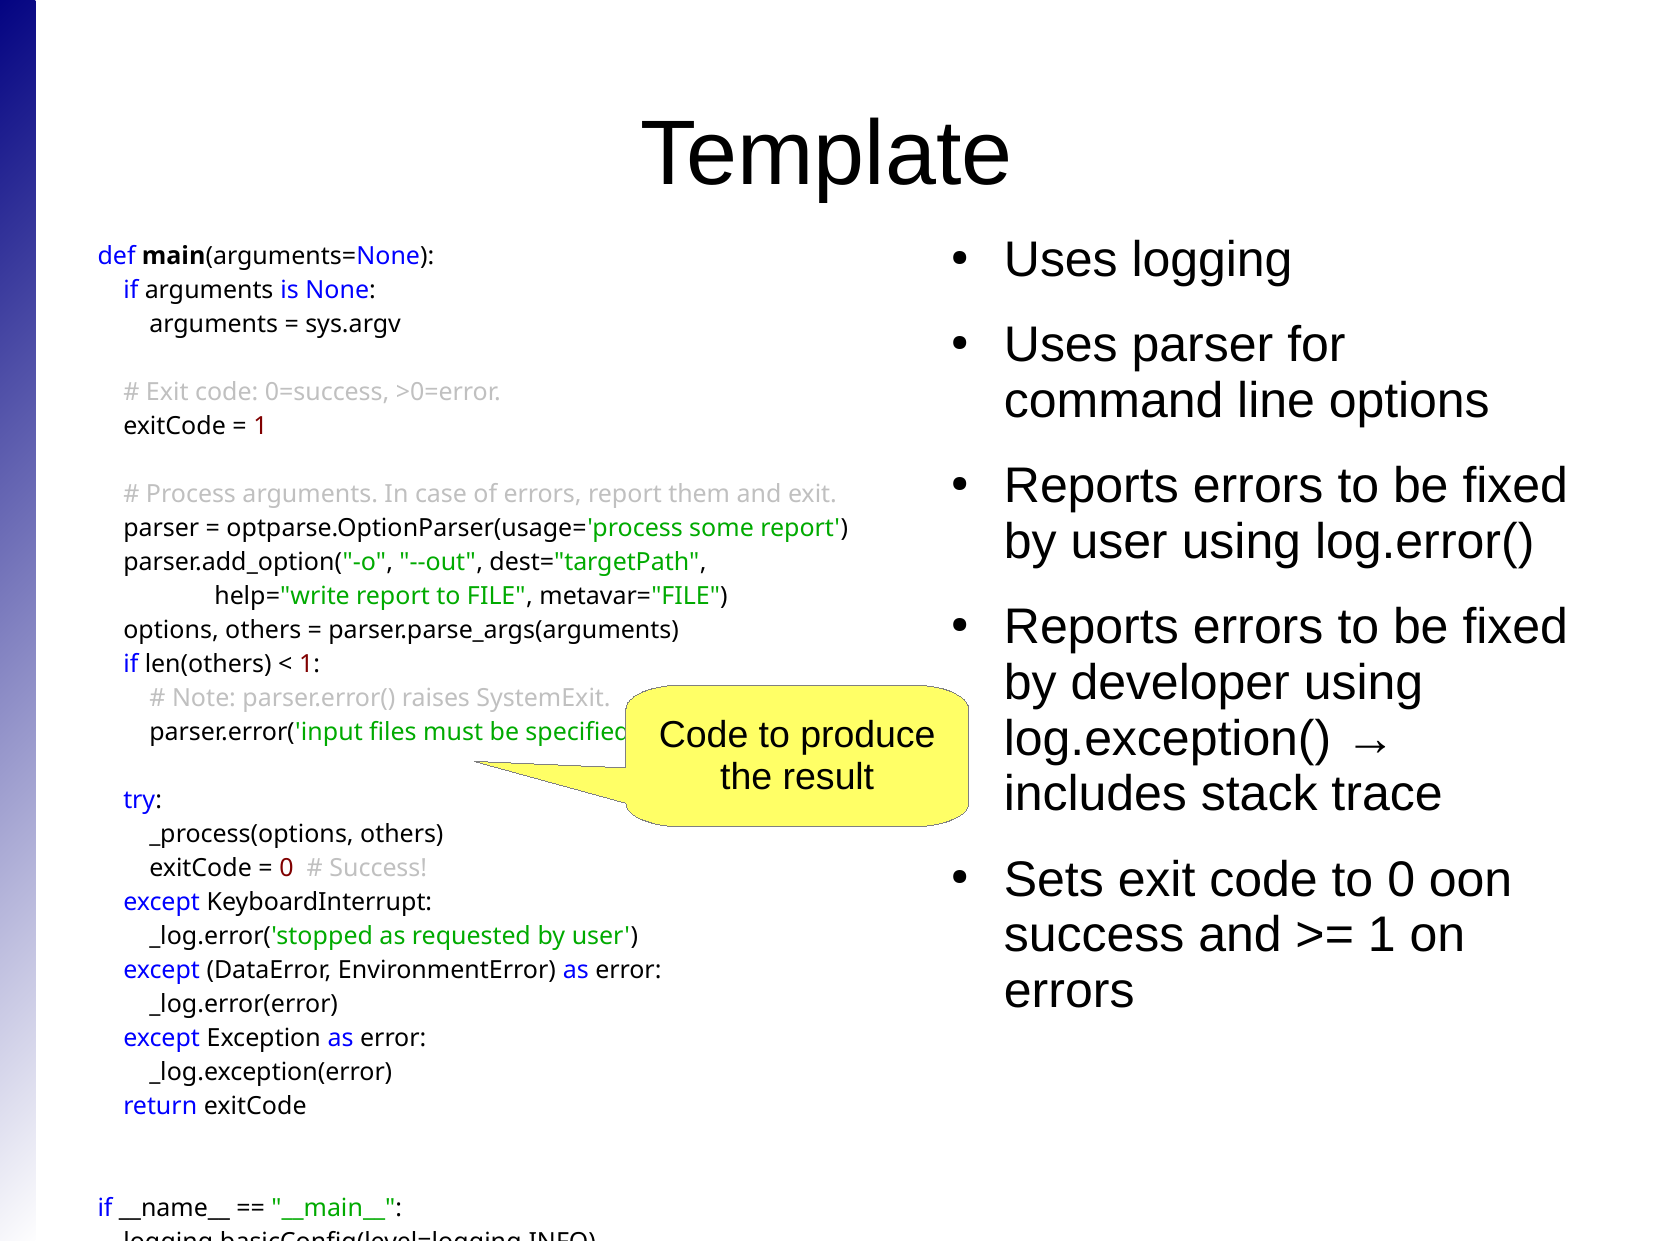

# Template
def main(arguments=None):
 if arguments is None:
 arguments = sys.argv
 # Exit code: 0=success, >0=error.
 exitCode = 1
 # Process arguments. In case of errors, report them and exit.
 parser = optparse.OptionParser(usage='process some report')
 parser.add_option("-o", "--out", dest="targetPath",
 help="write report to FILE", metavar="FILE")
 options, others = parser.parse_args(arguments)
 if len(others) < 1:
 # Note: parser.error() raises SystemExit.
 parser.error('input files must be specified')
 try:
 _process(options, others)
 exitCode = 0 # Success!
 except KeyboardInterrupt:
 _log.error('stopped as requested by user')
 except (DataError, EnvironmentError) as error:
 _log.error(error)
 except Exception as error:
 _log.exception(error)
 return exitCode
if __name__ == "__main__":
 logging.basicConfig(level=logging.INFO)
 sys.exit(main())
Uses logging
Uses parser for command line options
Reports errors to be fixed by user using log.error()
Reports errors to be fixed by developer using log.exception() → includes stack trace
Sets exit code to 0 oon success and >= 1 on errors
Code to produce
the result